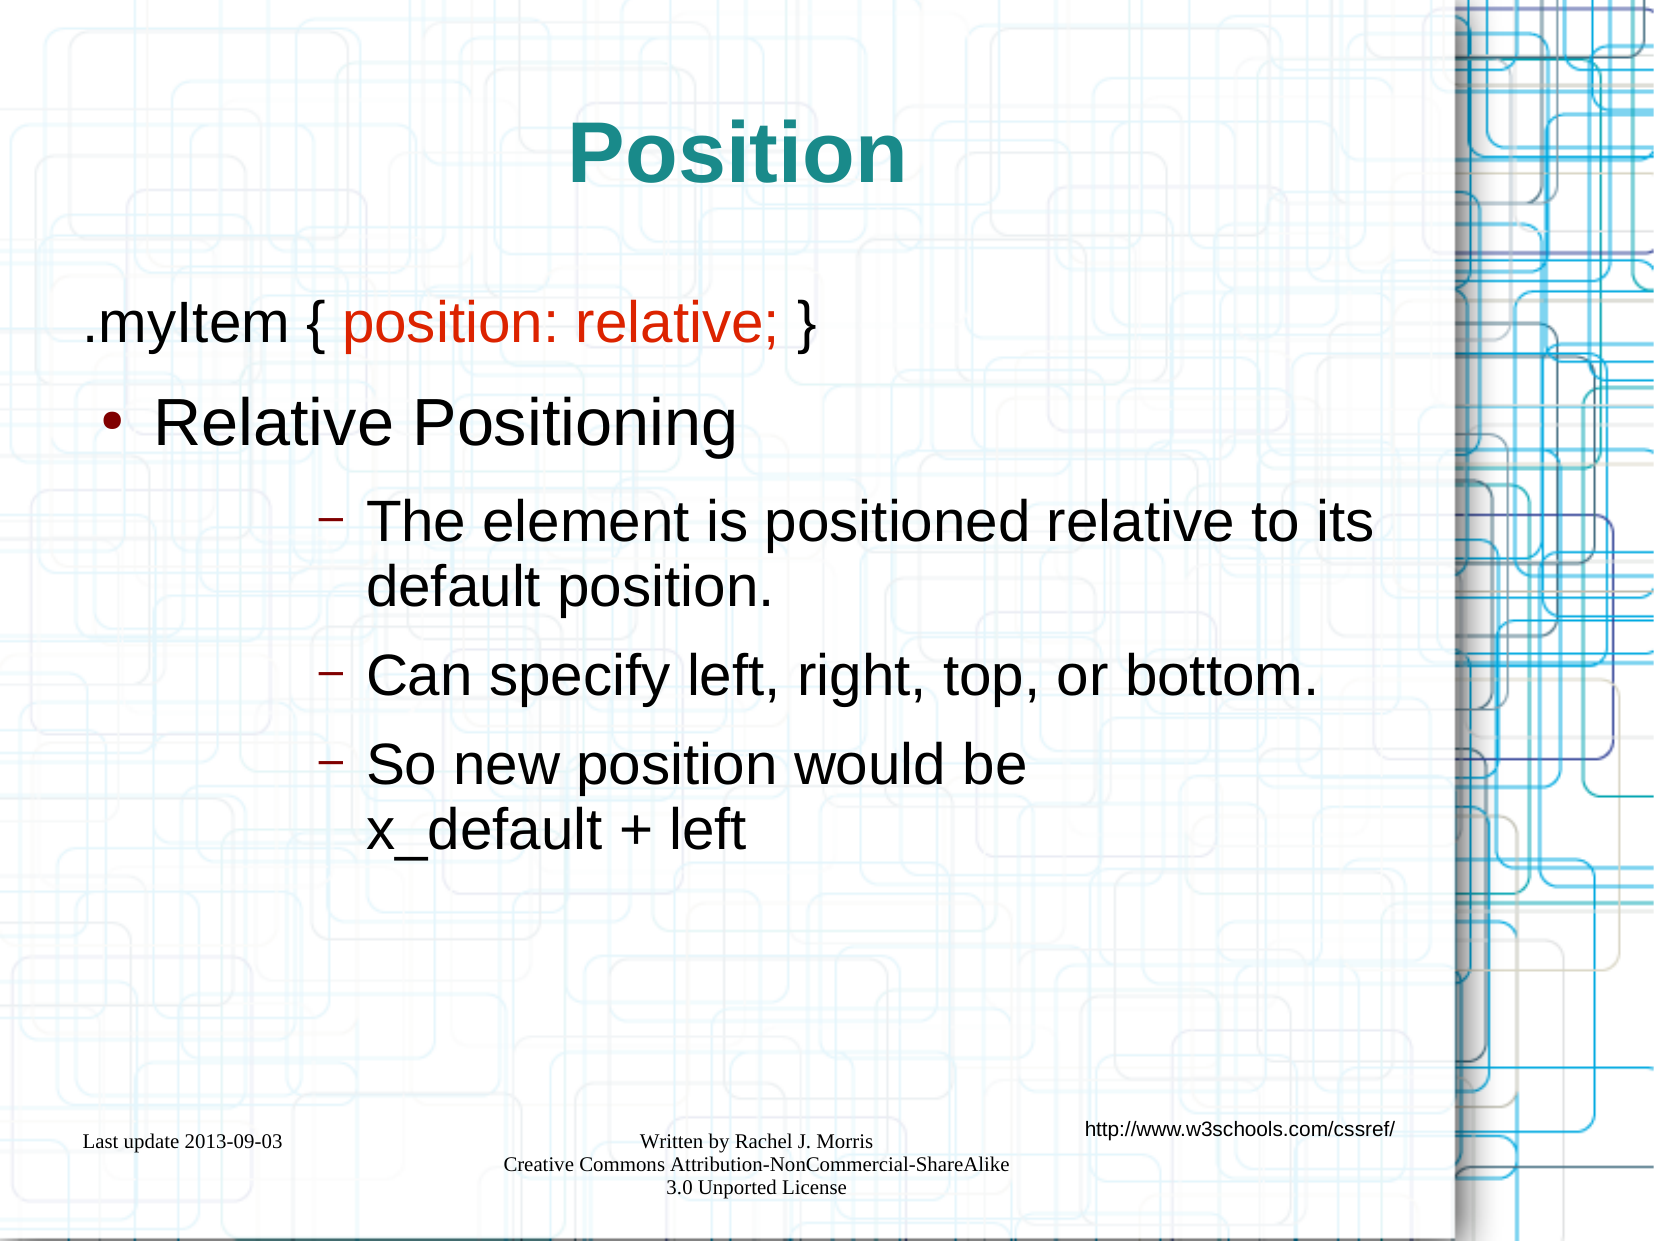

# Position
.myItem { position: relative; }
Relative Positioning
The element is positioned relative to its default position.
Can specify left, right, top, or bottom.
So new position would be
x_default + left
http://www.w3schools.com/cssref/